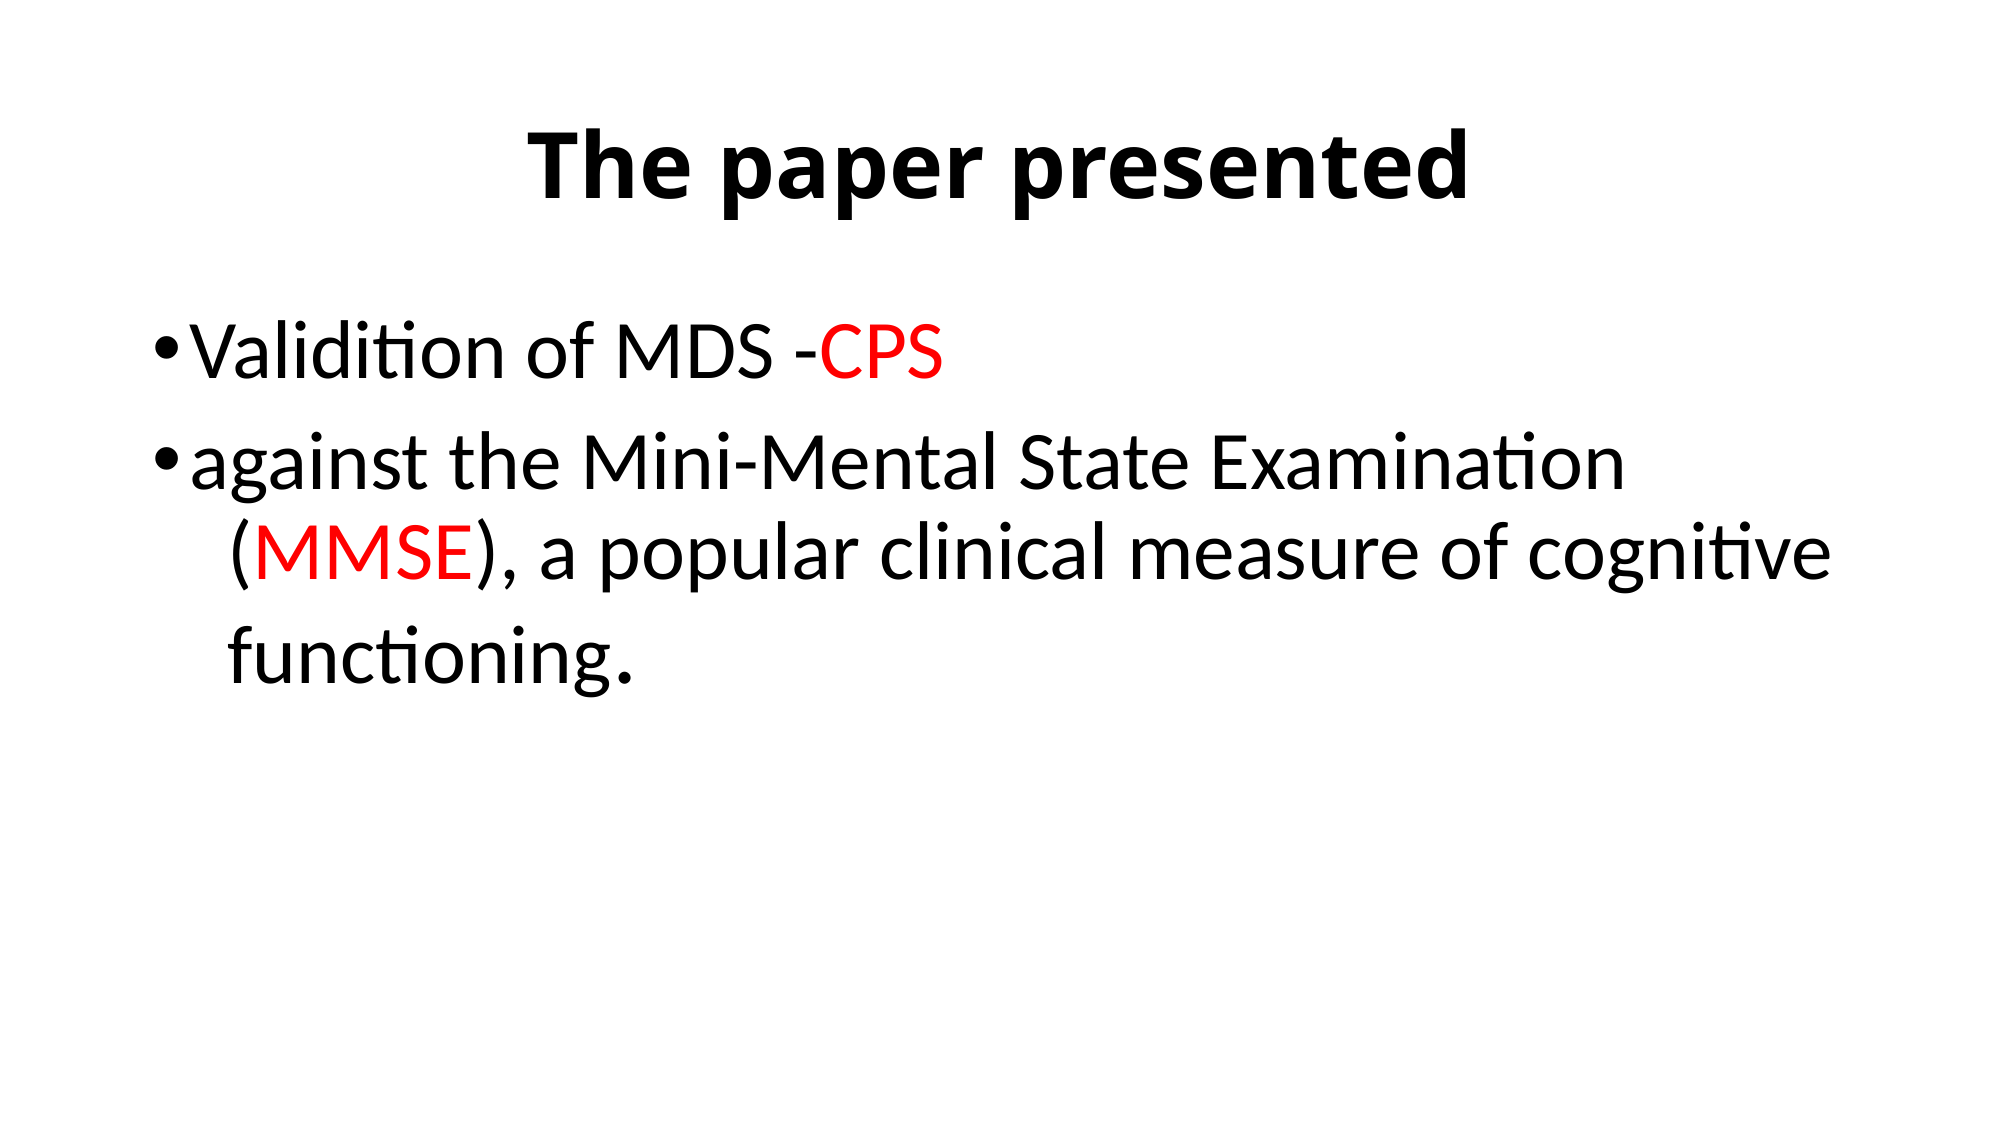

# The paper presented
Validition of MDS -CPS
against the Mini-Mental State Examination (MMSE), a popular clinical measure of cognitive functioning.